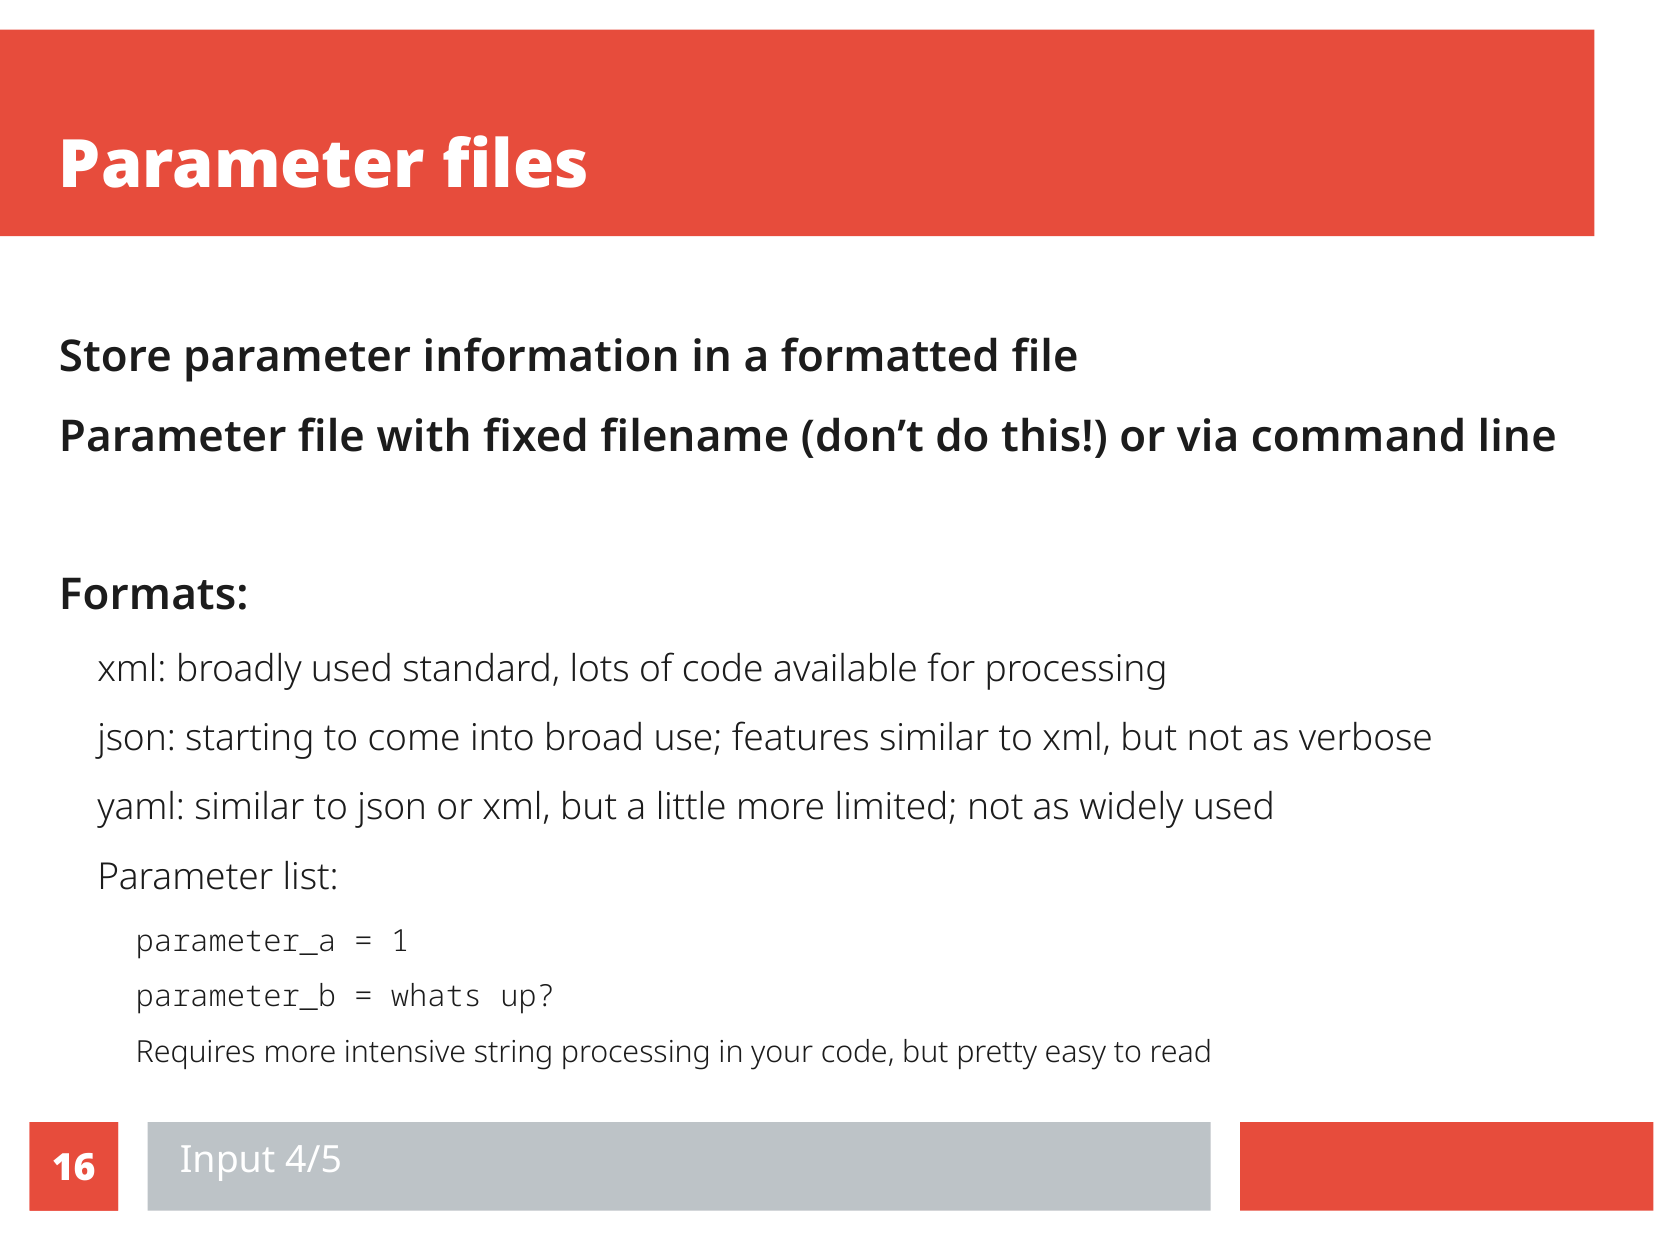

# Parameter files
Store parameter information in a formatted file
Parameter file with fixed filename (don’t do this!) or via command line
Formats:
xml: broadly used standard, lots of code available for processing
json: starting to come into broad use; features similar to xml, but not as verbose
yaml: similar to json or xml, but a little more limited; not as widely used
Parameter list:
parameter_a = 1
parameter_b = whats up?
Requires more intensive string processing in your code, but pretty easy to read
16
Input 4/5